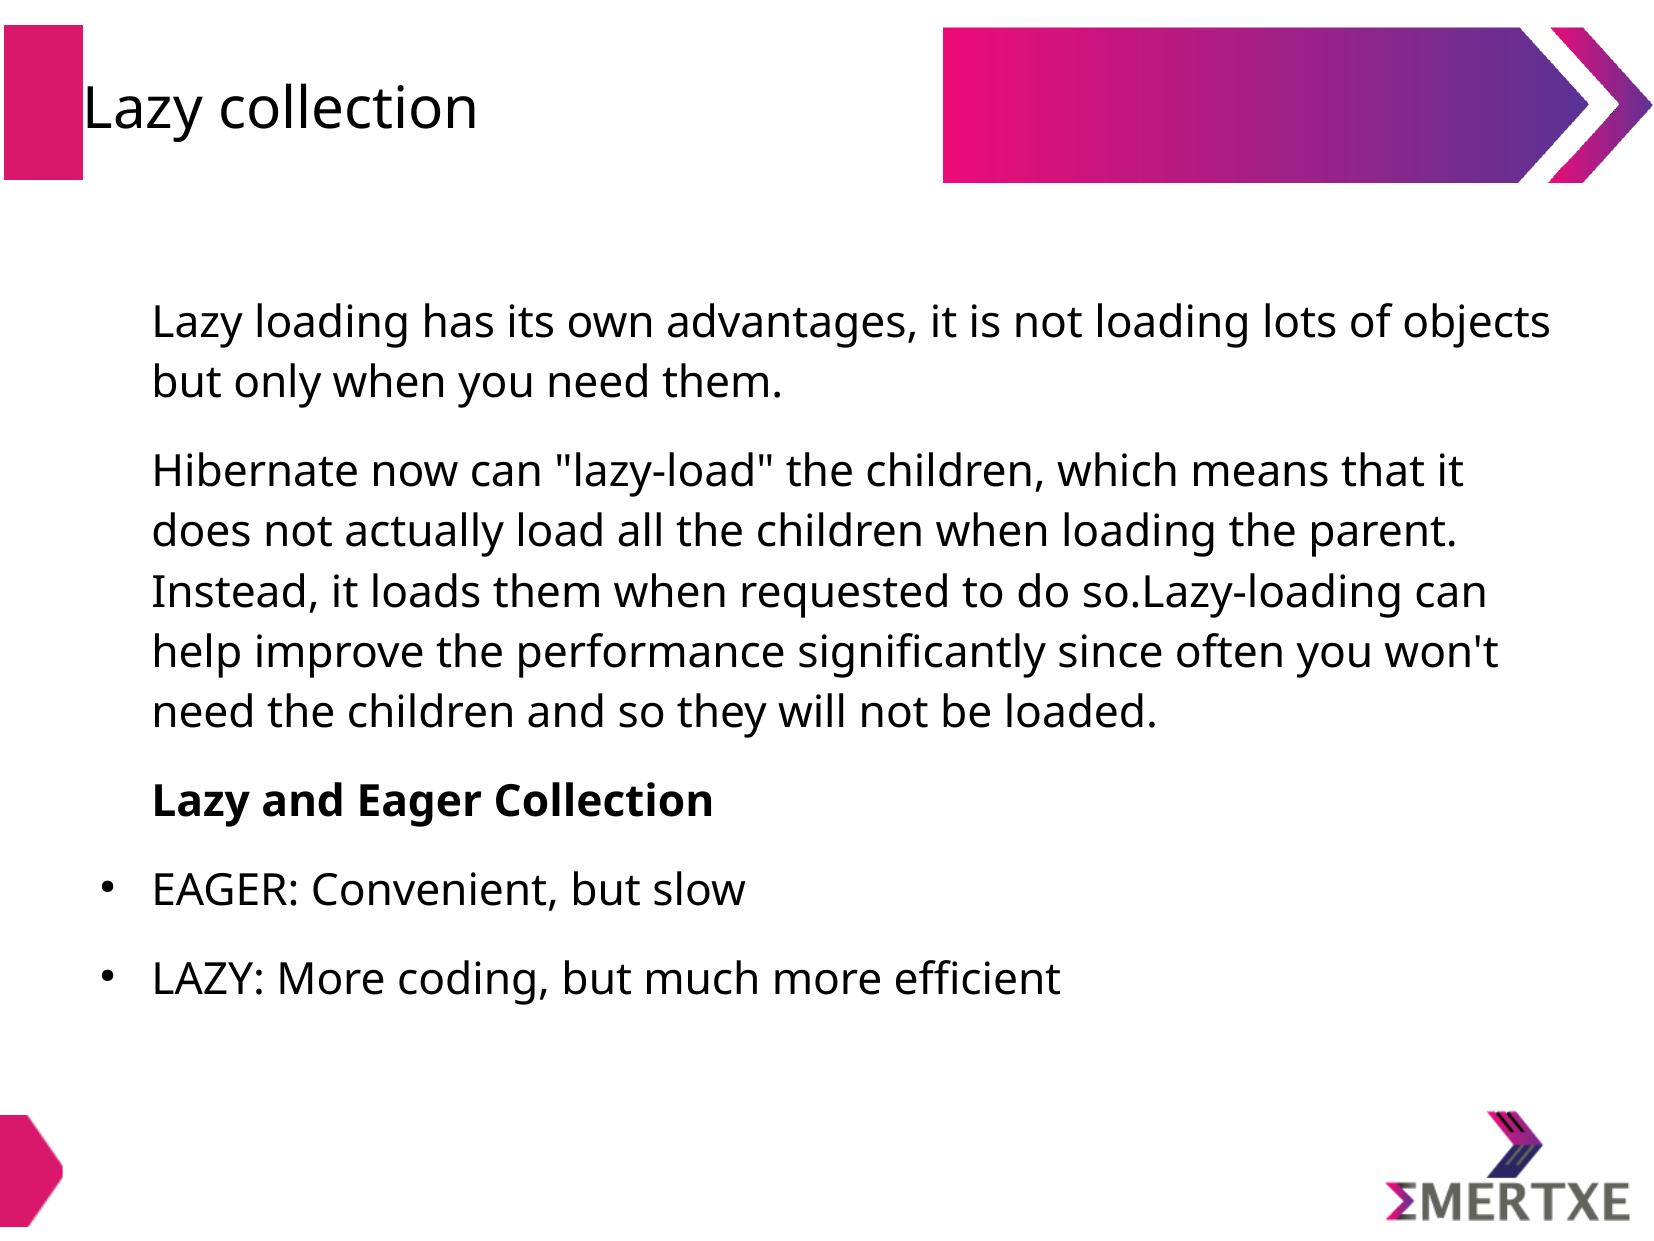

# Lazy collection
Lazy loading has its own advantages, it is not loading lots of objects but only when you need them.
Hibernate now can "lazy-load" the children, which means that it does not actually load all the children when loading the parent. Instead, it loads them when requested to do so.Lazy-loading can help improve the performance significantly since often you won't need the children and so they will not be loaded.
Lazy and Eager Collection
EAGER: Convenient, but slow
LAZY: More coding, but much more efficient